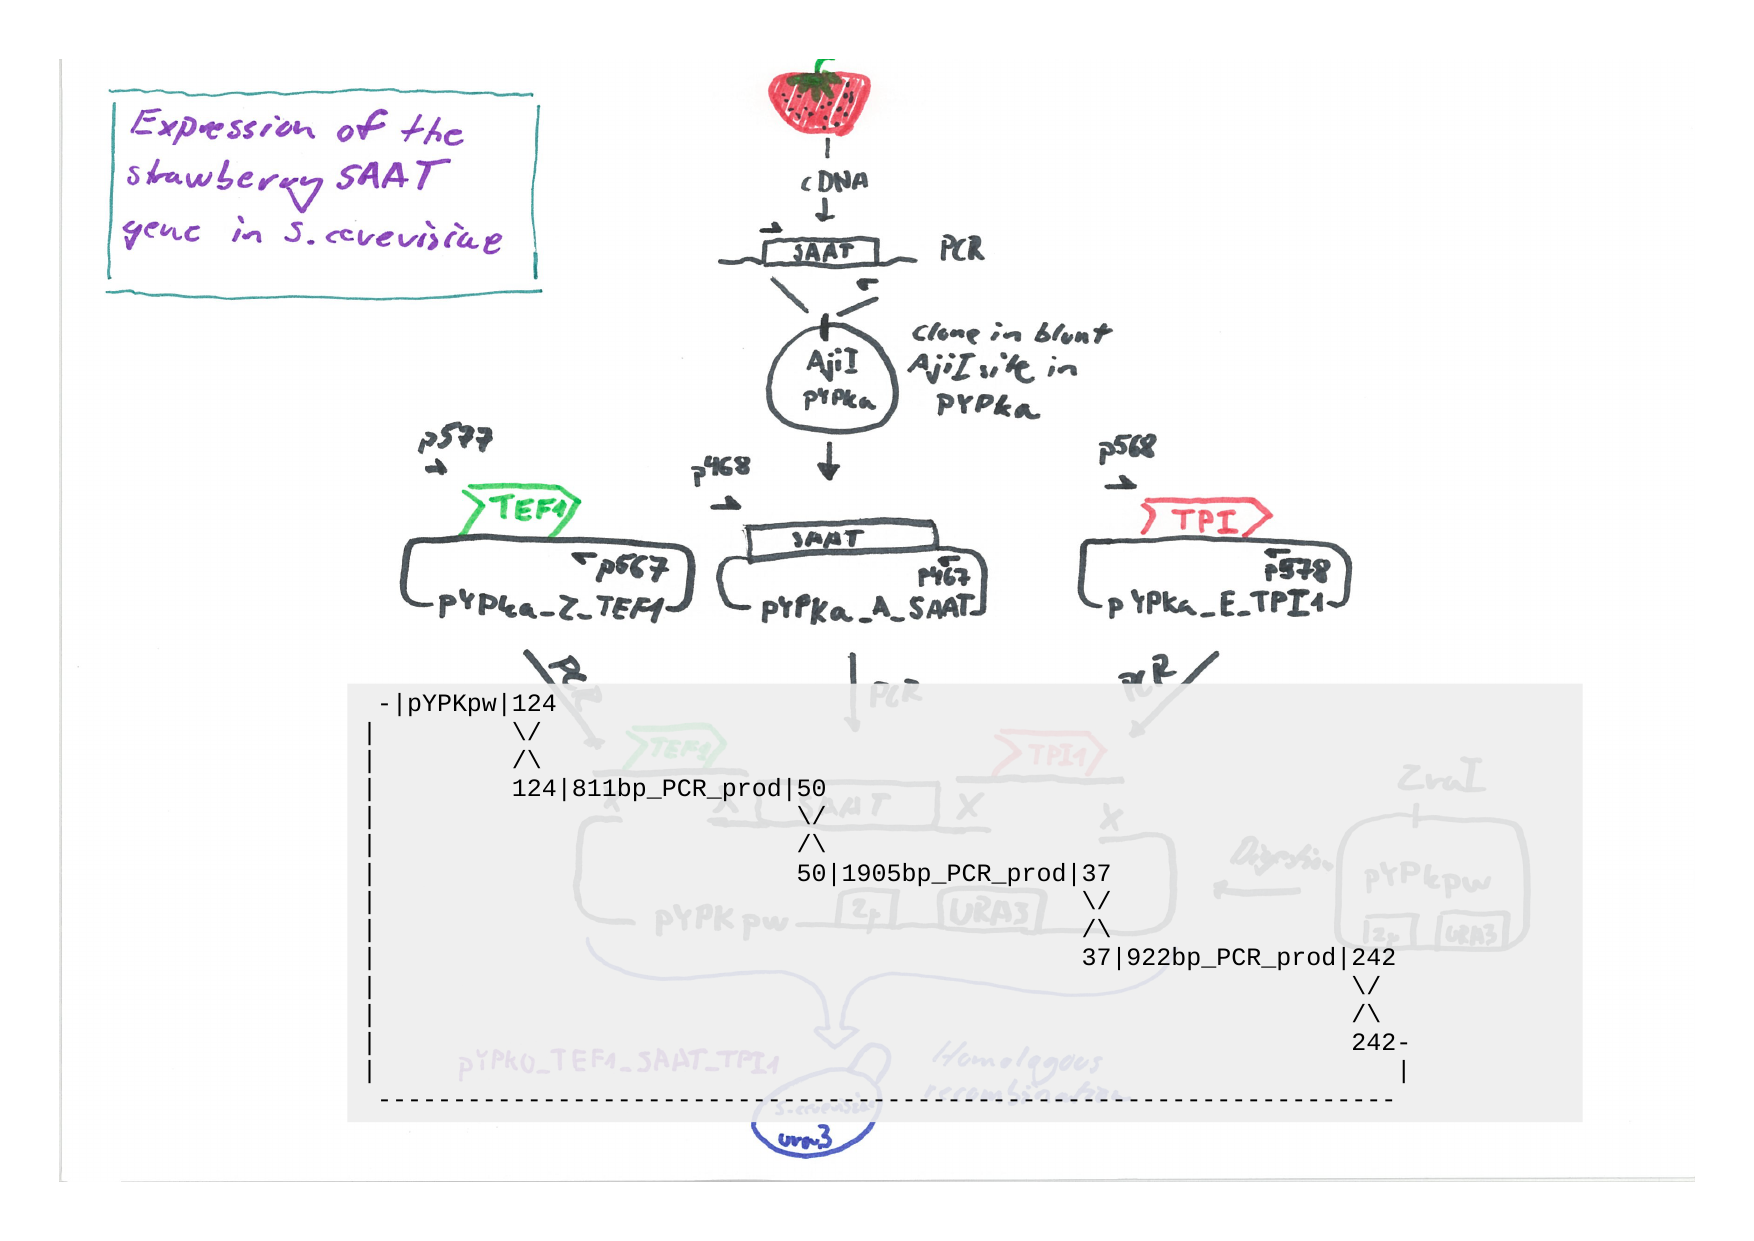

-|pYPKpw|124
| \/
| /\
| 124|811bp_PCR_prod|50
| \/
| /\
| 50|1905bp_PCR_prod|37
| \/
| /\
| 37|922bp_PCR_prod|242
| \/
| /\
| 242-
| |
 --------------------------------------------------------------------